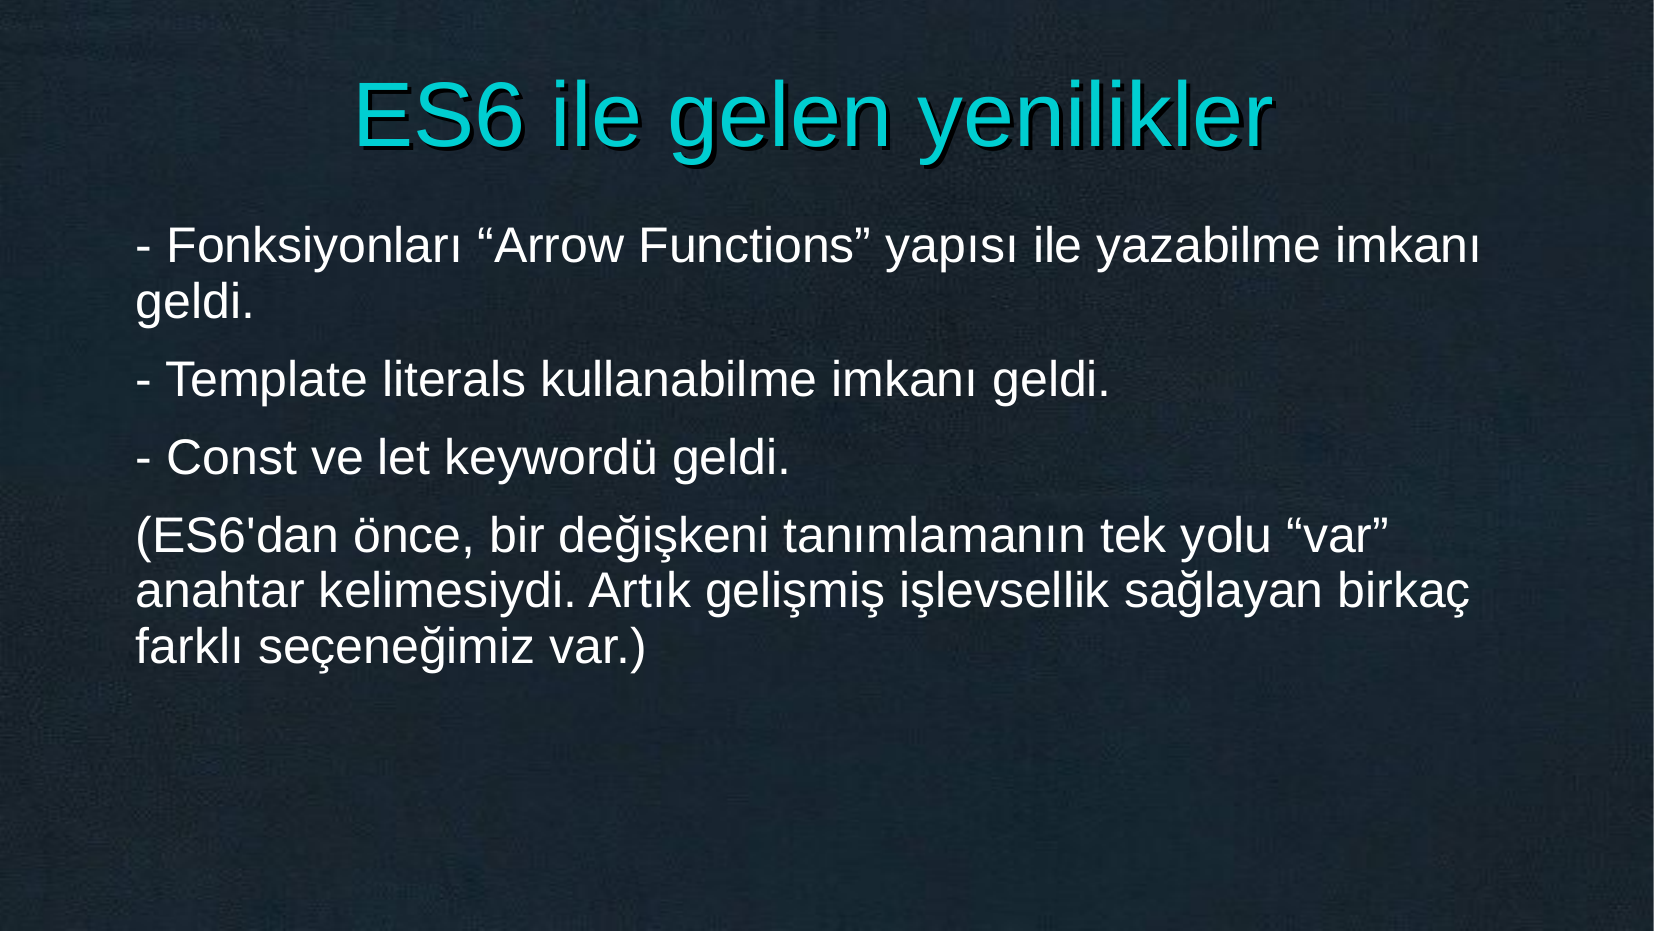

# ES6 ile gelen yenilikler
- Fonksiyonları “Arrow Functions” yapısı ile yazabilme imkanı geldi.
- Template literals kullanabilme imkanı geldi.
- Const ve let keywordü geldi.
(ES6'dan önce, bir değişkeni tanımlamanın tek yolu “var” anahtar kelimesiydi. Artık gelişmiş işlevsellik sağlayan birkaç farklı seçeneğimiz var.)